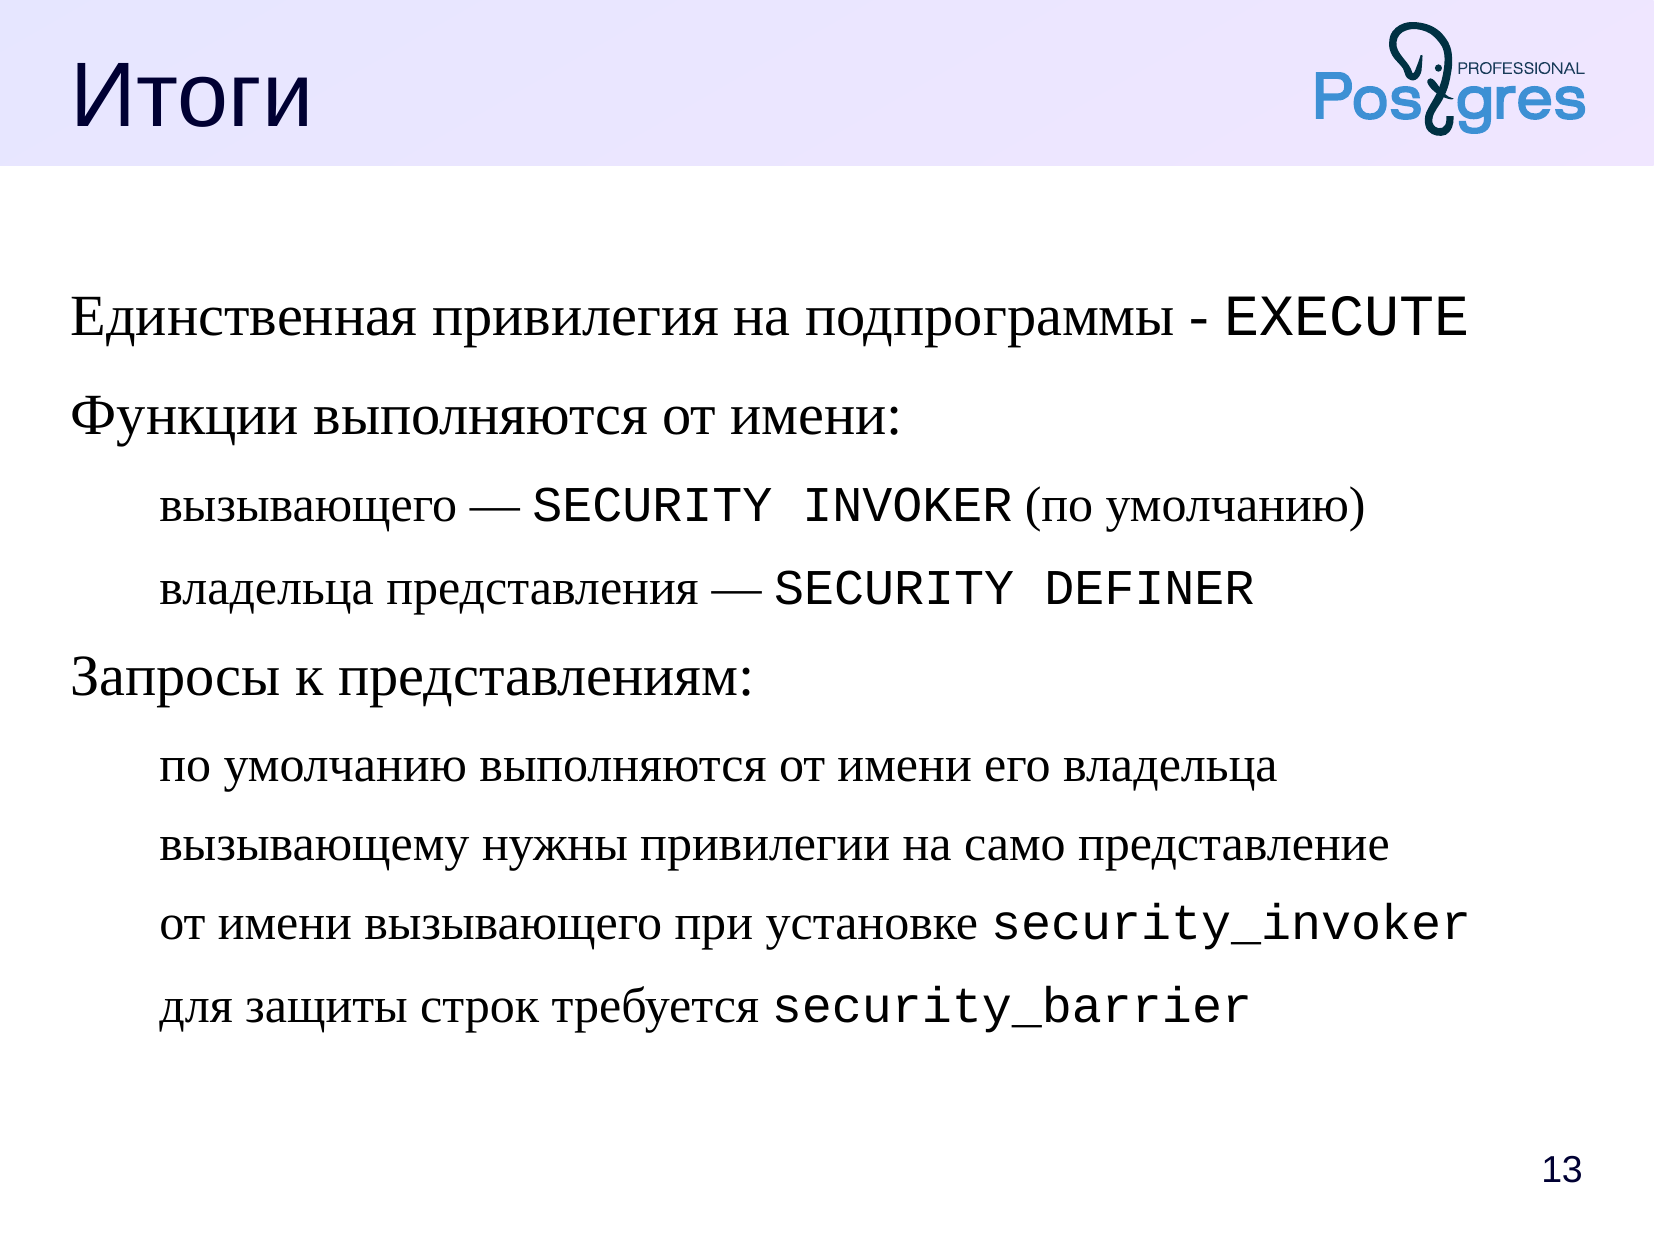

# Итоги
Единственная привилегия на подпрограммы - EXECUTE
Функции выполняются от имени:
вызывающего — SECURITY INVOKER (по умолчанию)
владельца представления — SECURITY DEFINER
Запросы к представлениям:
по умолчанию выполняются от имени его владельца
вызывающему нужны привилегии на само представление
от имени вызывающего при установке security_invoker
для защиты строк требуется security_barrier